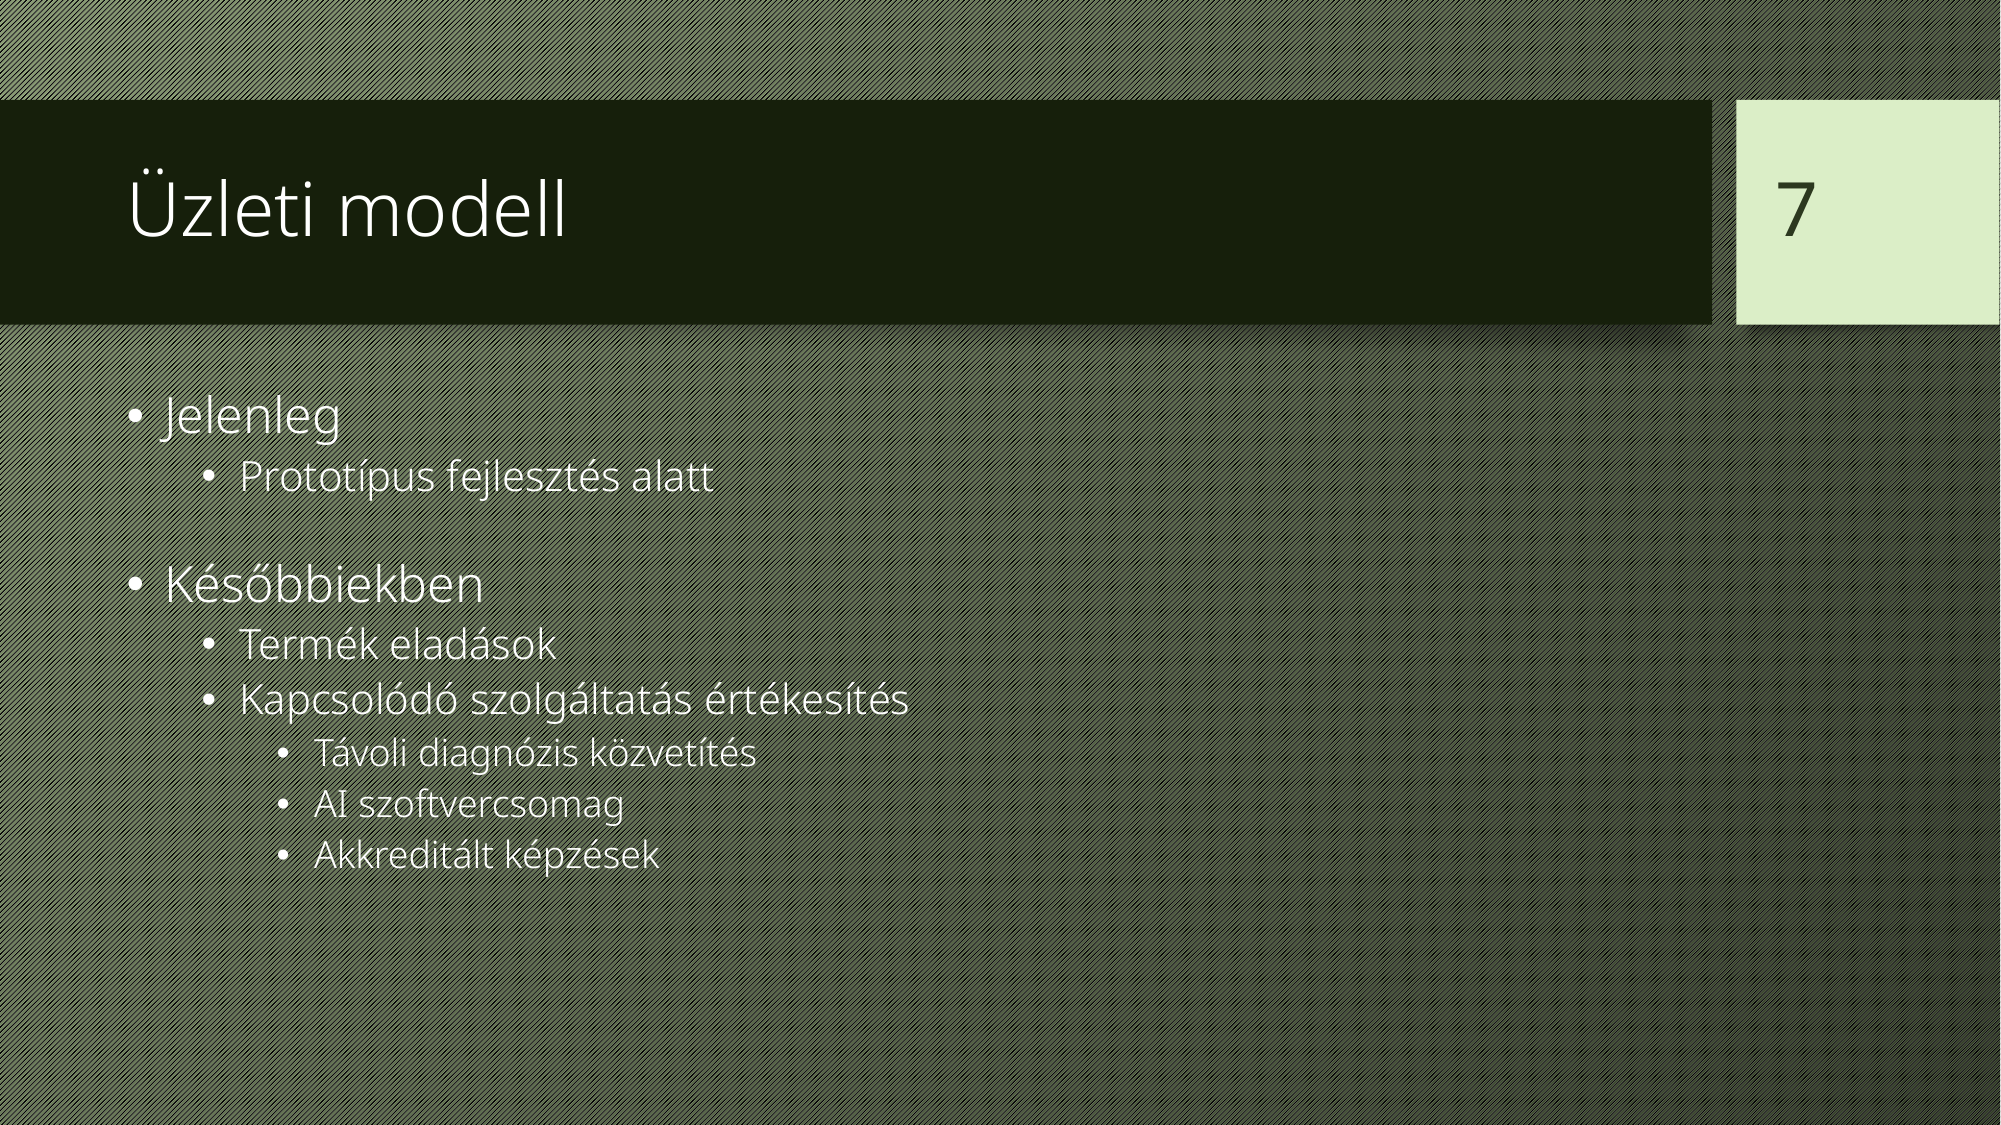

# Üzleti modell
Jelenleg
Prototípus fejlesztés alatt
Későbbiekben
Termék eladások
Kapcsolódó szolgáltatás értékesítés
Távoli diagnózis közvetítés
AI szoftvercsomag
Akkreditált képzések